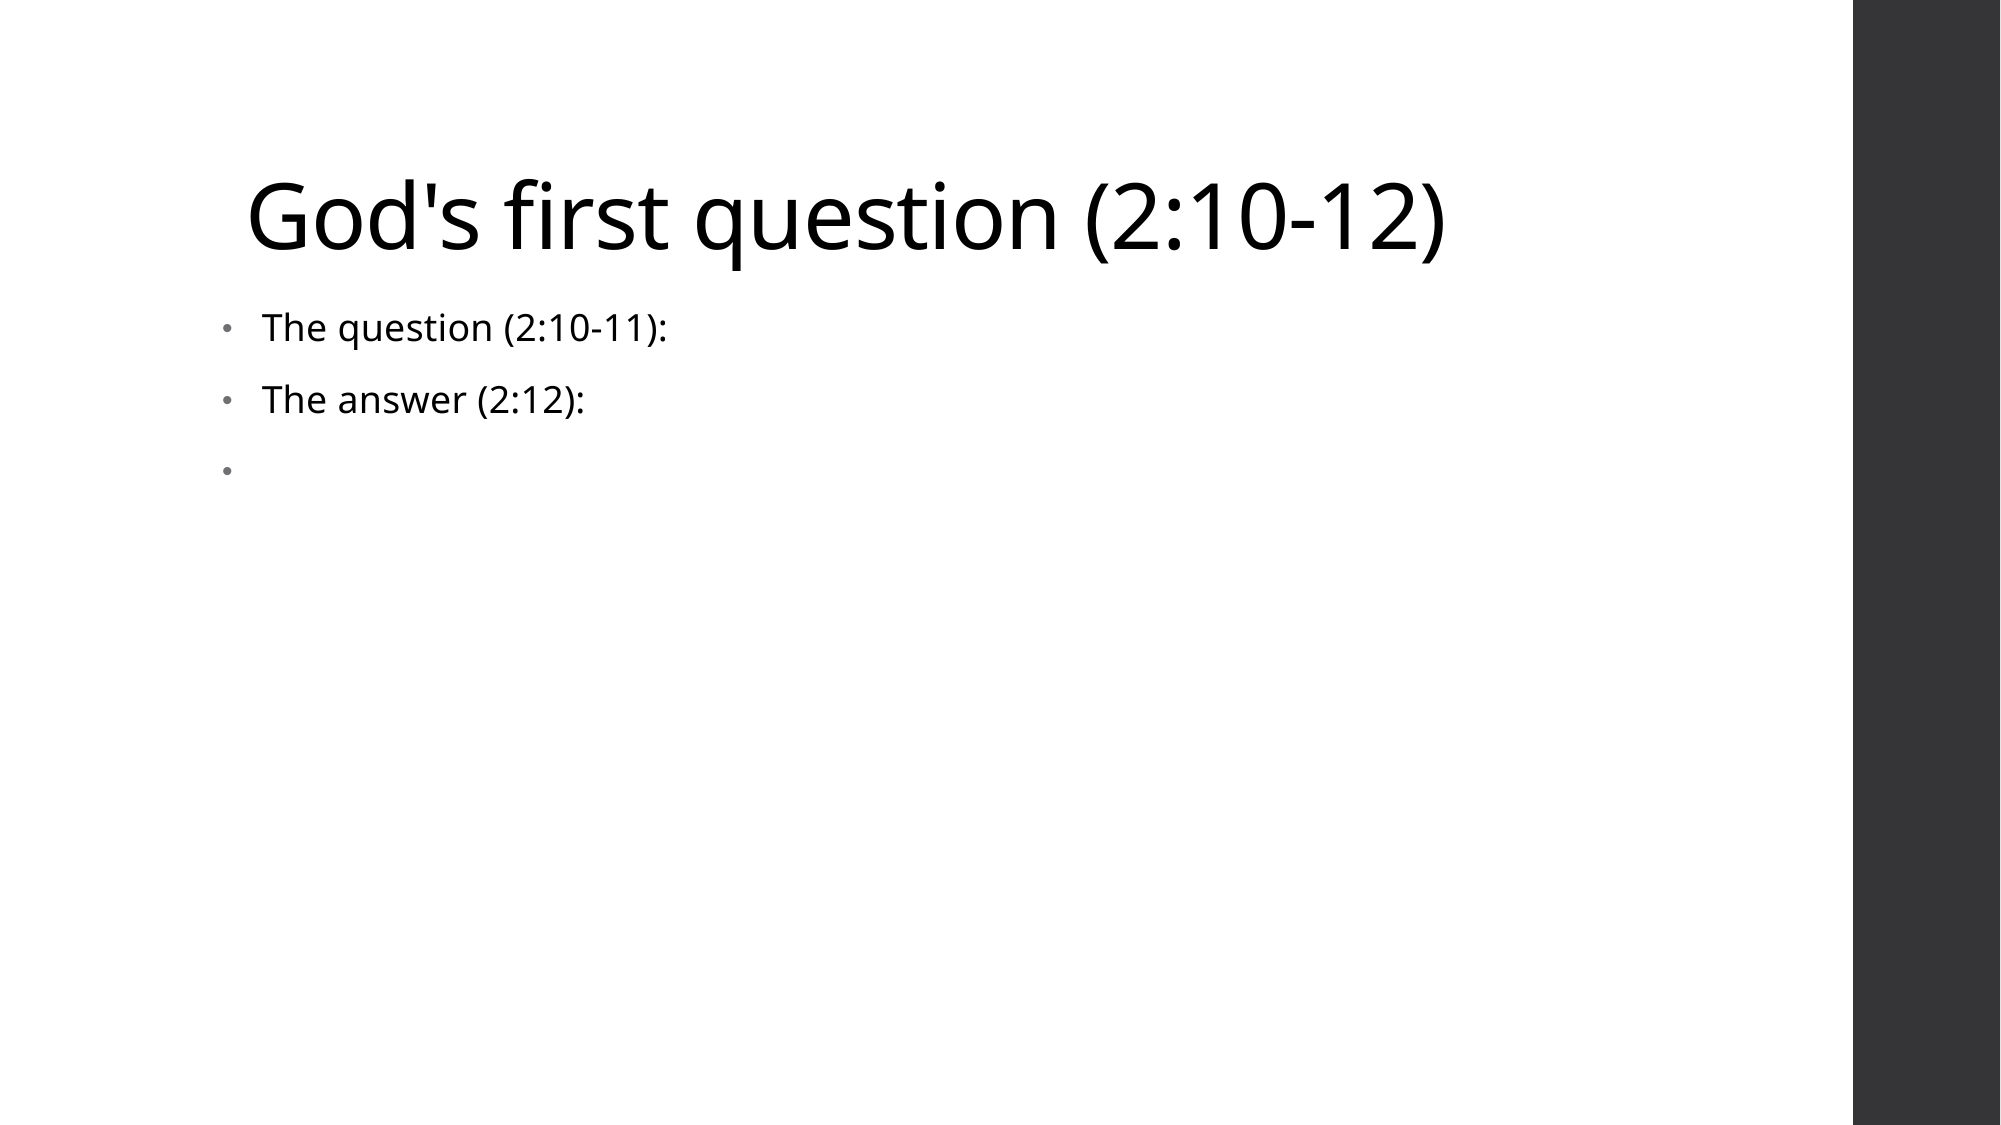

# God's first question (2:10-12)
 The question (2:10-11):
 The answer (2:12):